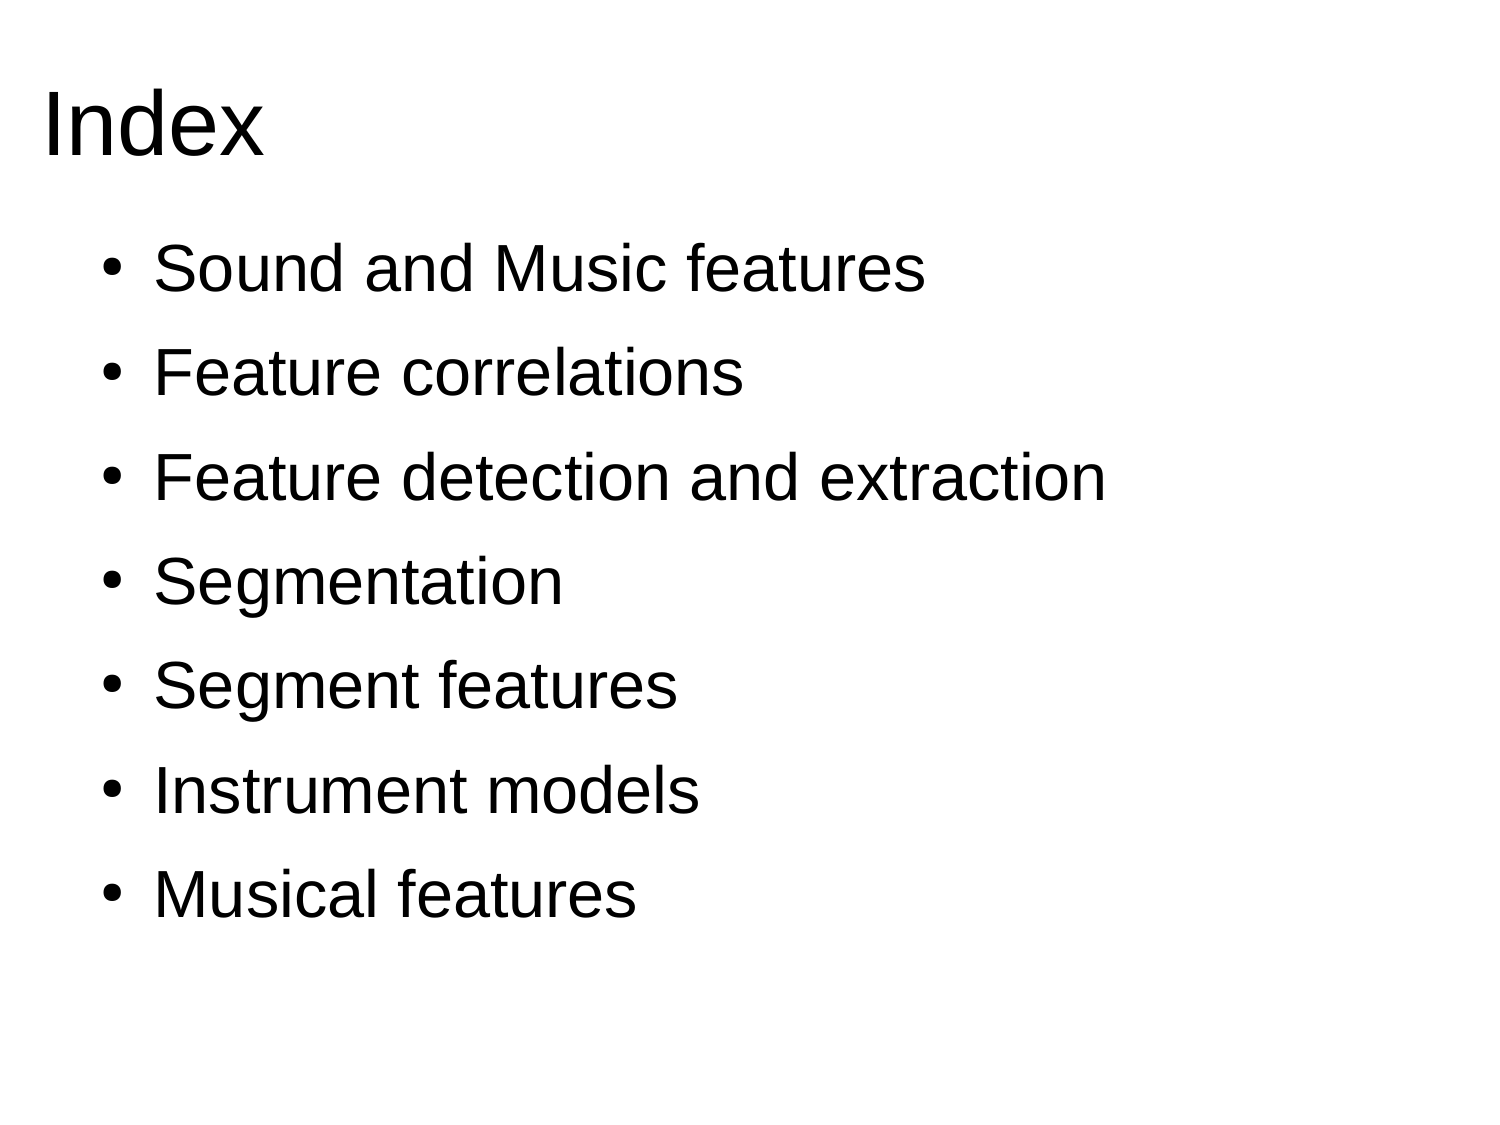

# Index
Sound and Music features
Feature correlations
Feature detection and extraction
Segmentation
Segment features
Instrument models
Musical features